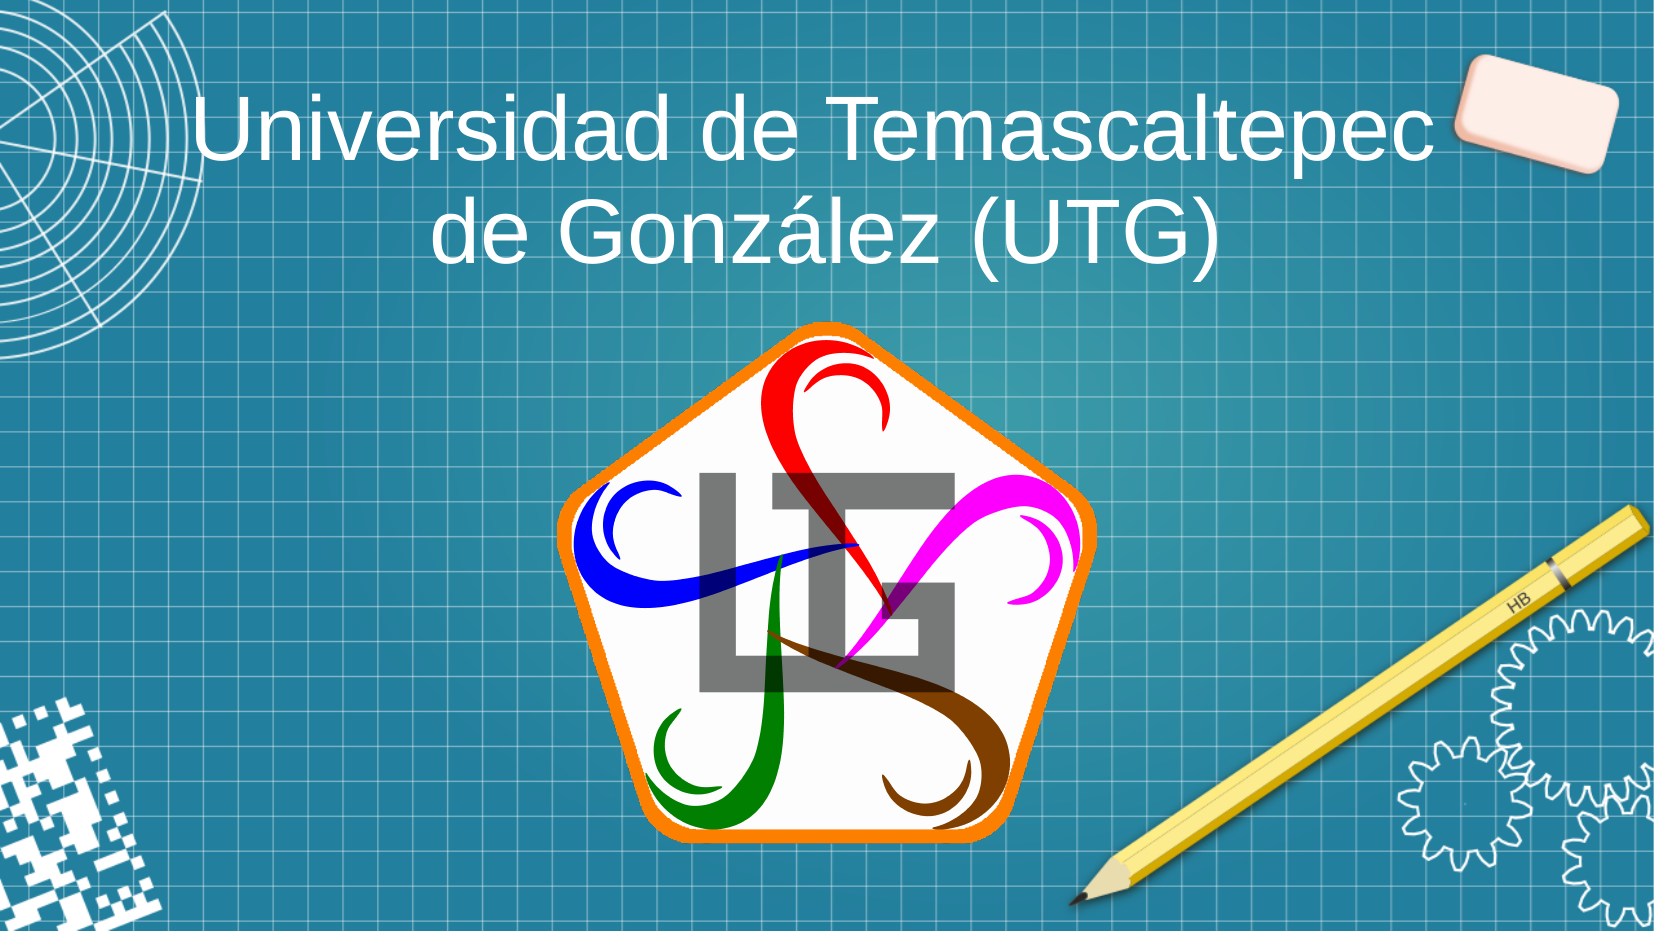

# Universidad de Temascaltepec de González (UTG)